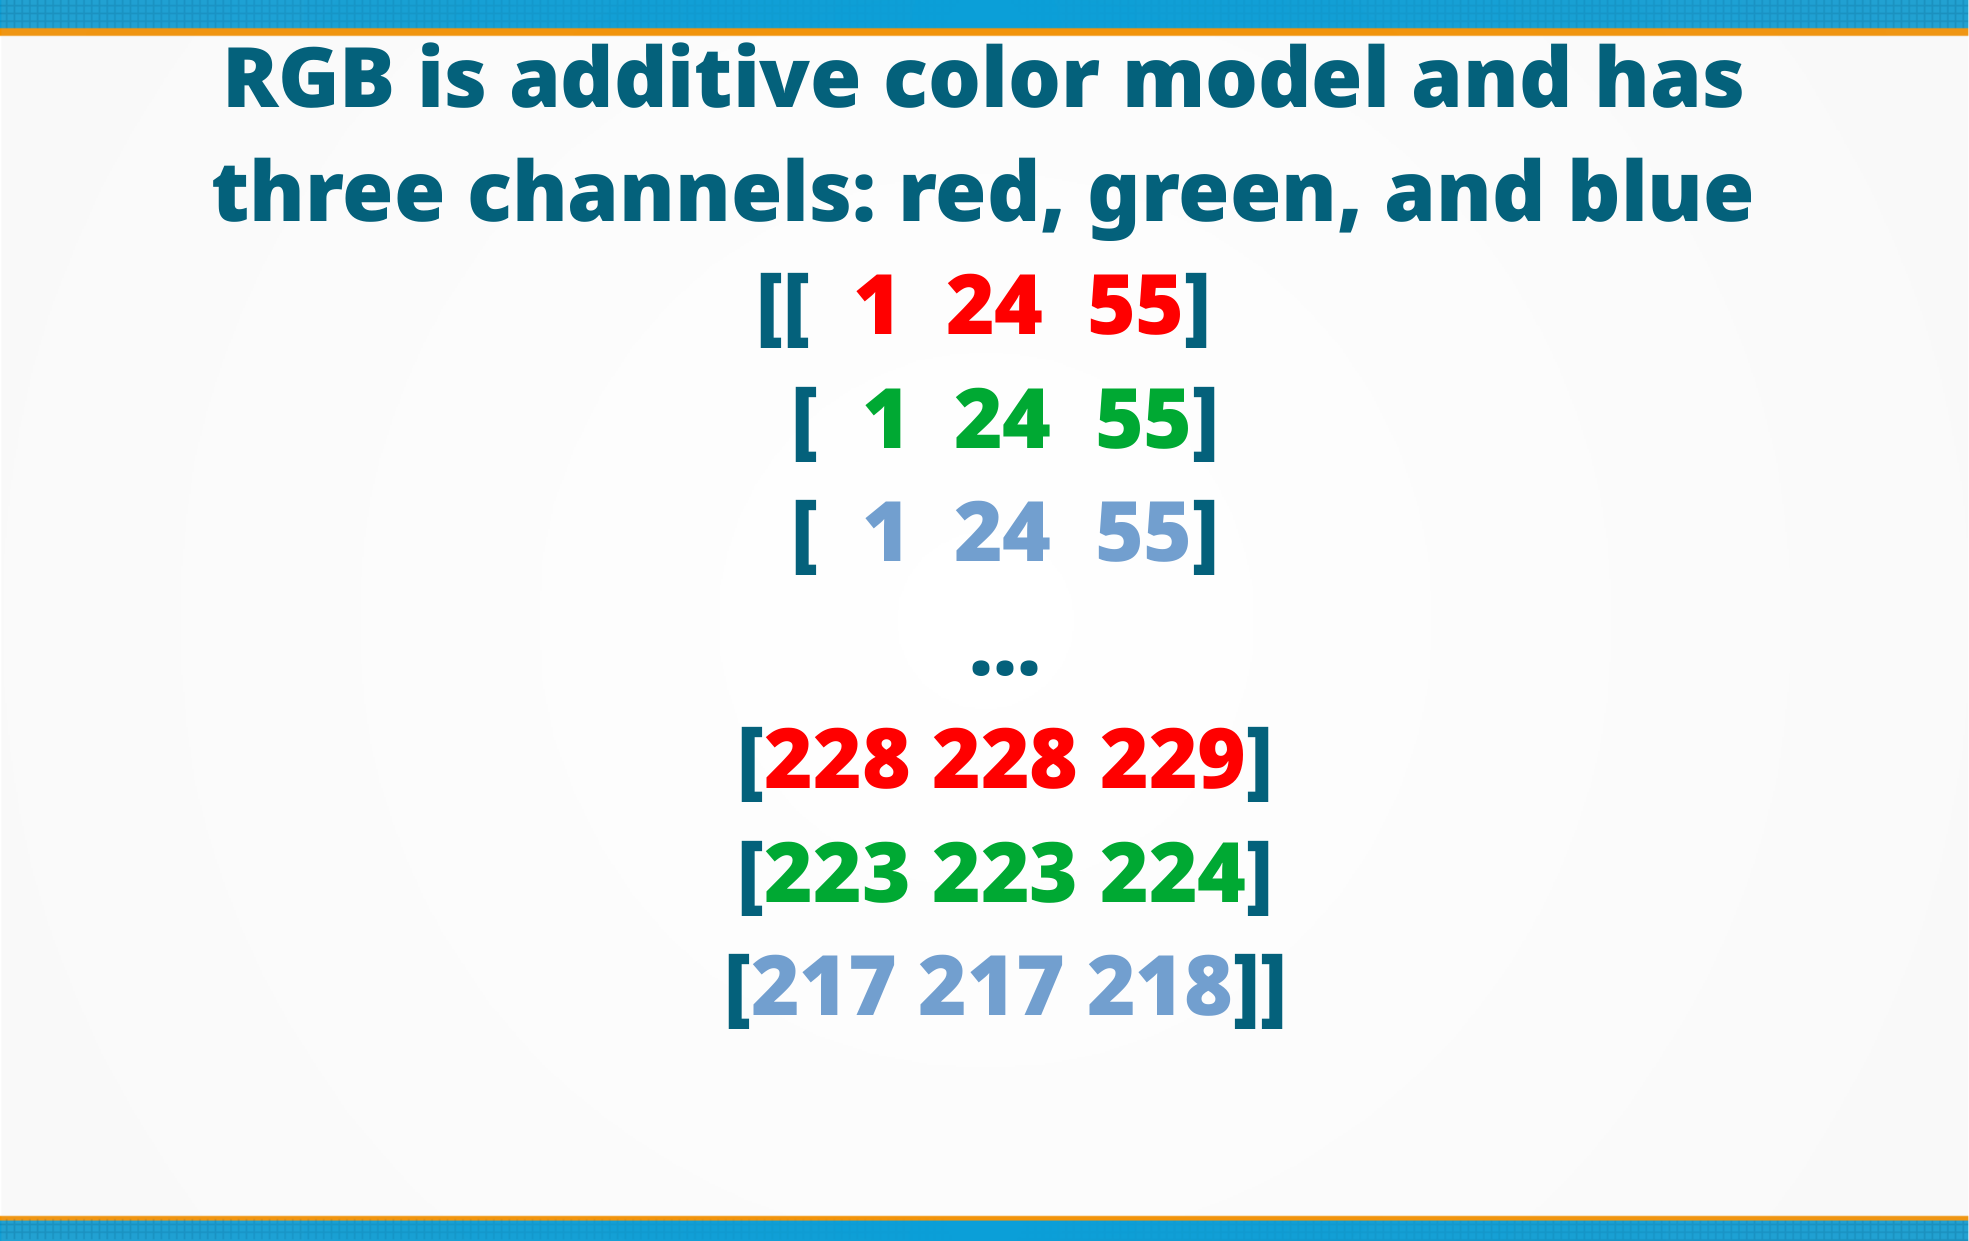

# RGB is additive color model and has three channels: red, green, and blue
[[ 1 24 55]
 [ 1 24 55]
 [ 1 24 55]
 ...
 [228 228 229]
 [223 223 224]
 [217 217 218]]